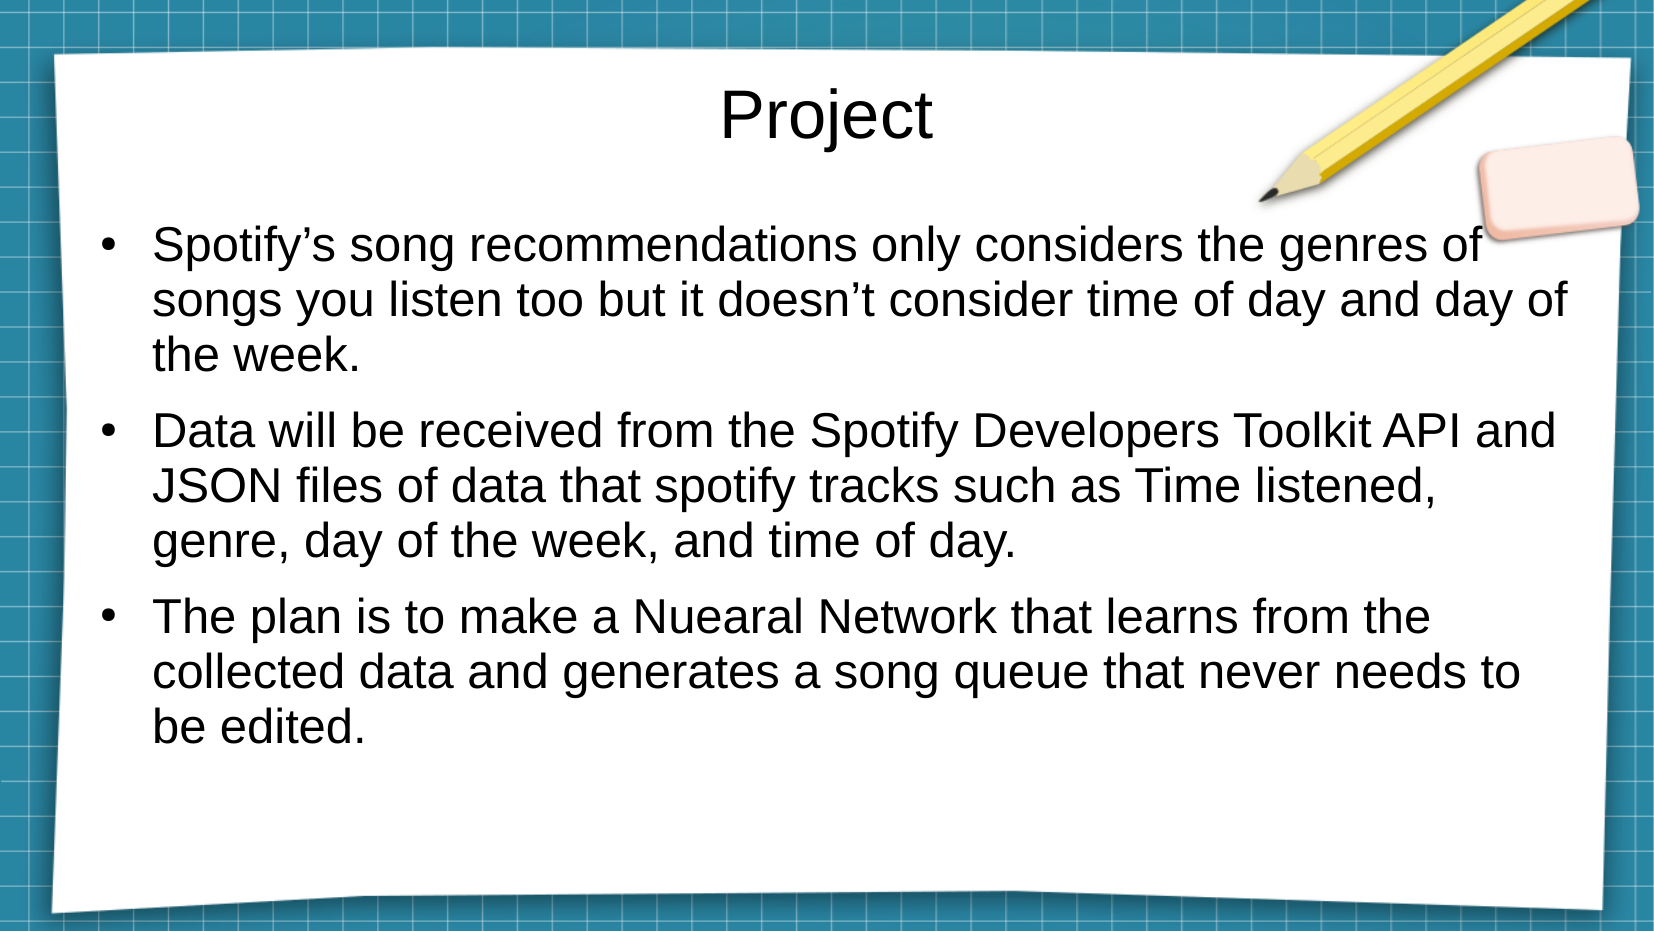

# Project
Spotify’s song recommendations only considers the genres of songs you listen too but it doesn’t consider time of day and day of the week.
Data will be received from the Spotify Developers Toolkit API and JSON files of data that spotify tracks such as Time listened, genre, day of the week, and time of day.
The plan is to make a Nuearal Network that learns from the collected data and generates a song queue that never needs to be edited.